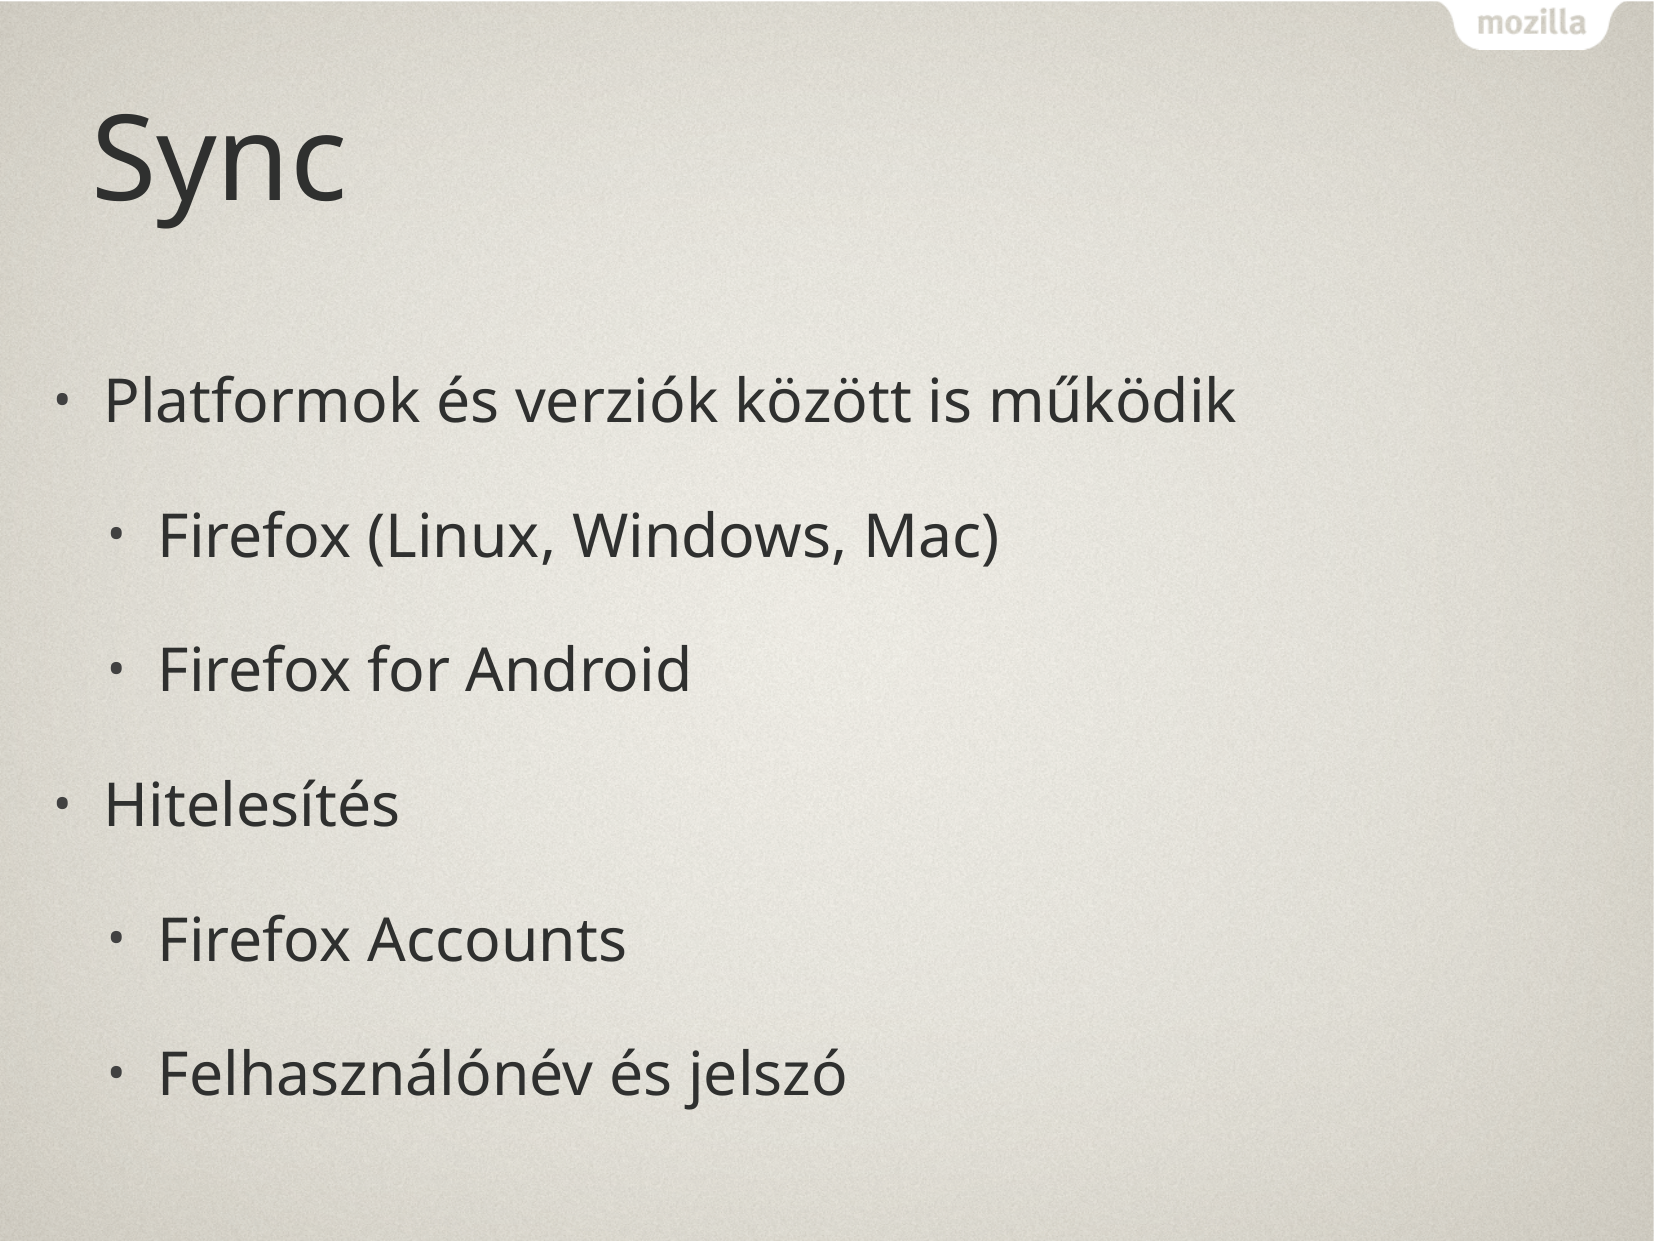

# Sync
Platformok és verziók között is működik
Firefox (Linux, Windows, Mac)
Firefox for Android
Hitelesítés
Firefox Accounts
Felhasználónév és jelszó